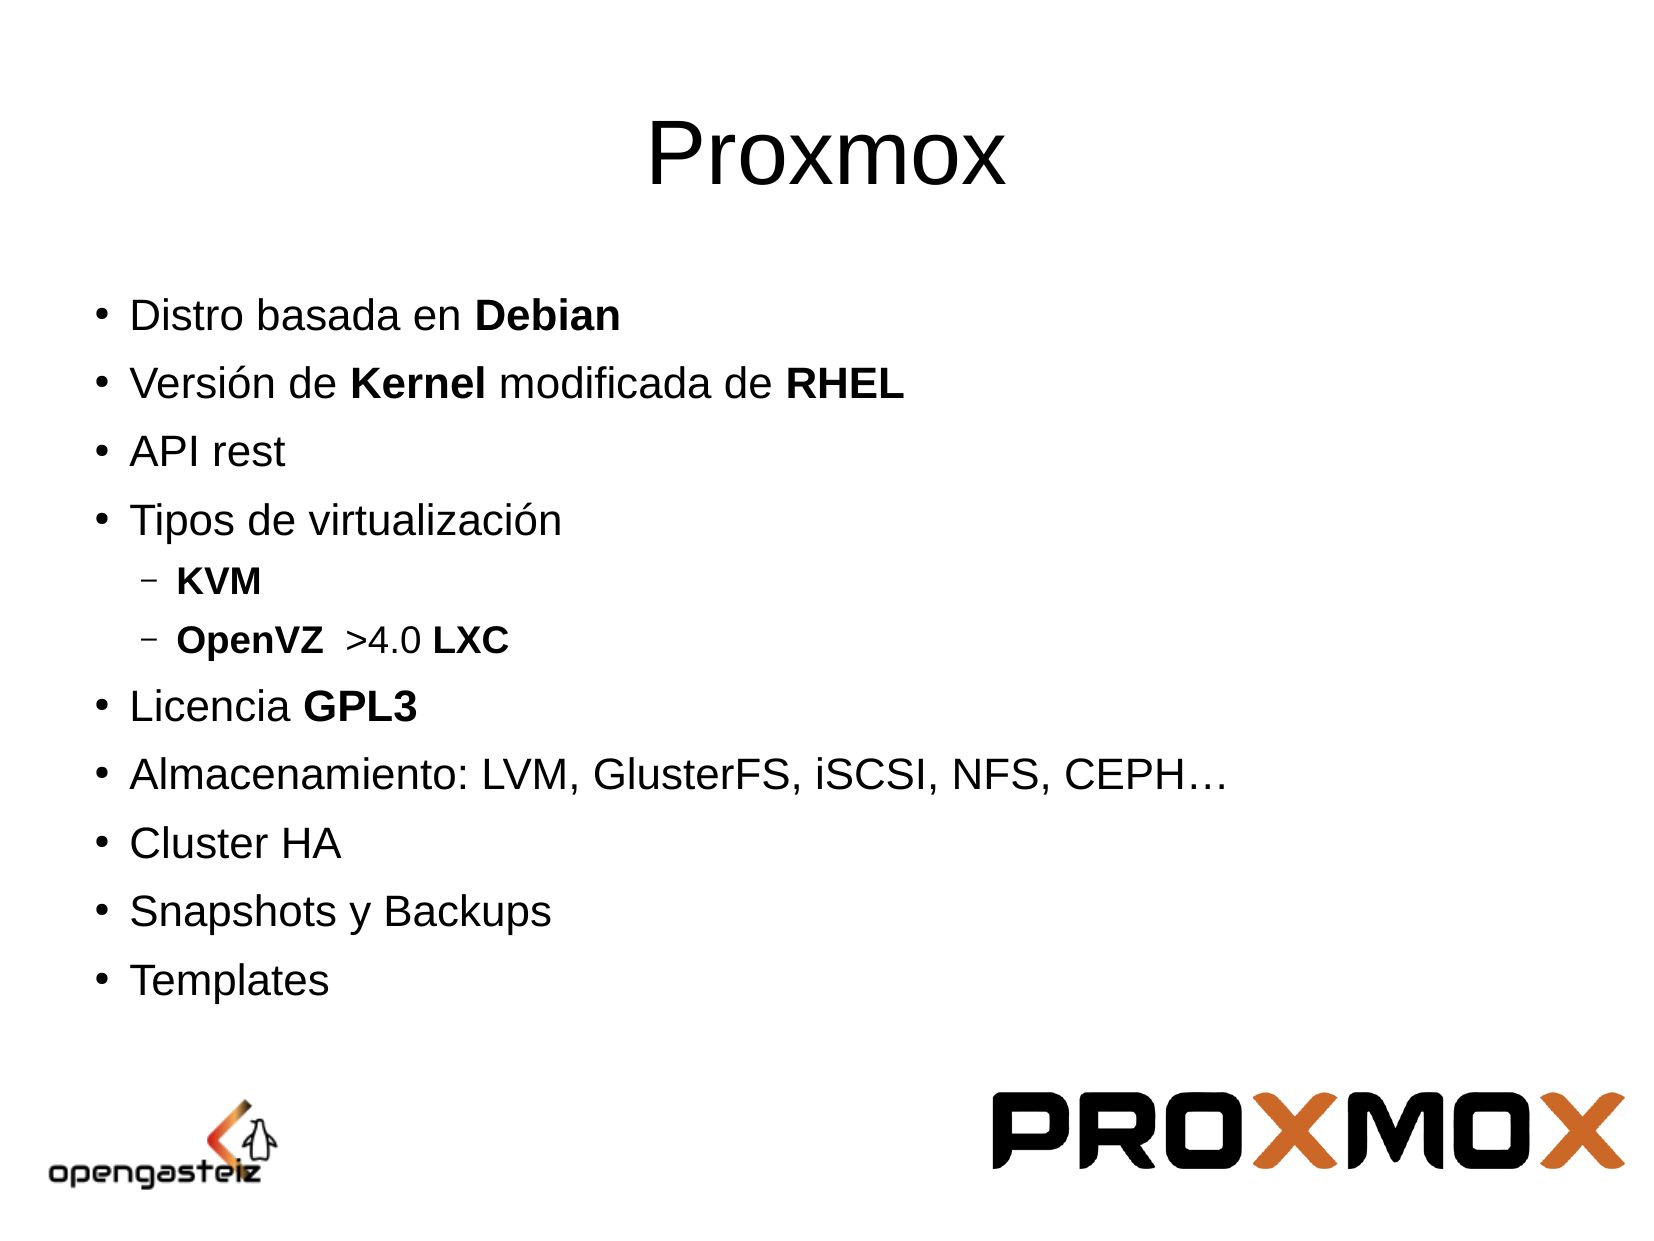

# Proxmox
Distro basada en Debian
Versión de Kernel modificada de RHEL
API rest
Tipos de virtualización
KVM
OpenVZ >4.0 LXC
Licencia GPL3
Almacenamiento: LVM, GlusterFS, iSCSI, NFS, CEPH…
Cluster HA
Snapshots y Backups
Templates